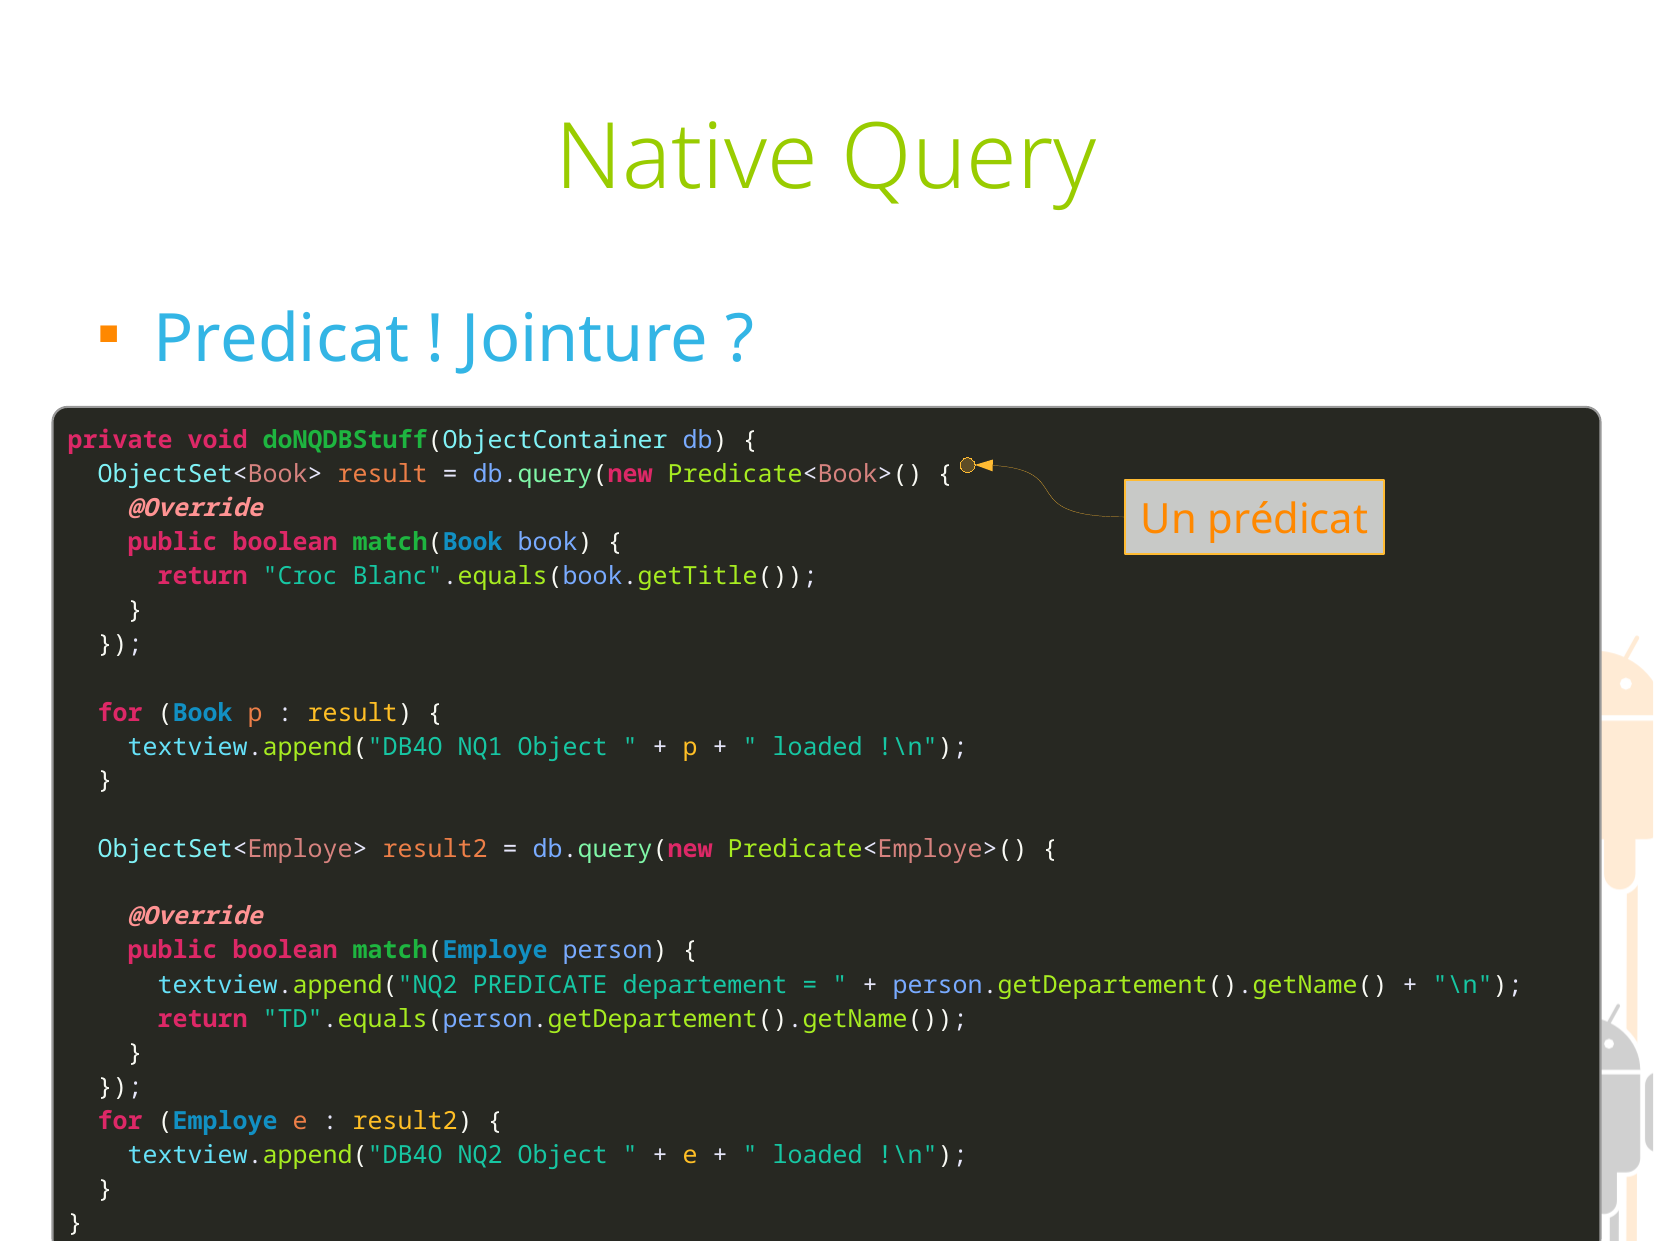

# Native Query
Predicat ! Jointure ?
private void doNQDBStuff(ObjectContainer db) {
 ObjectSet<Book> result = db.query(new Predicate<Book>() {
 @Override
 public boolean match(Book book) {
 return "Croc Blanc".equals(book.getTitle());
 }
 });
 for (Book p : result) {
 textview.append("DB4O NQ1 Object " + p + " loaded !\n");
 }
 ObjectSet<Employe> result2 = db.query(new Predicate<Employe>() {
 @Override
 public boolean match(Employe person) {
 textview.append("NQ2 PREDICATE departement = " + person.getDepartement().getName() + "\n");
 return "TD".equals(person.getDepartement().getName());
 }
 });
 for (Employe e : result2) {
 textview.append("DB4O NQ2 Object " + e + " loaded !\n");
 }
}
Un prédicat
session sept 2016
Yann Caron (c) 2014
87